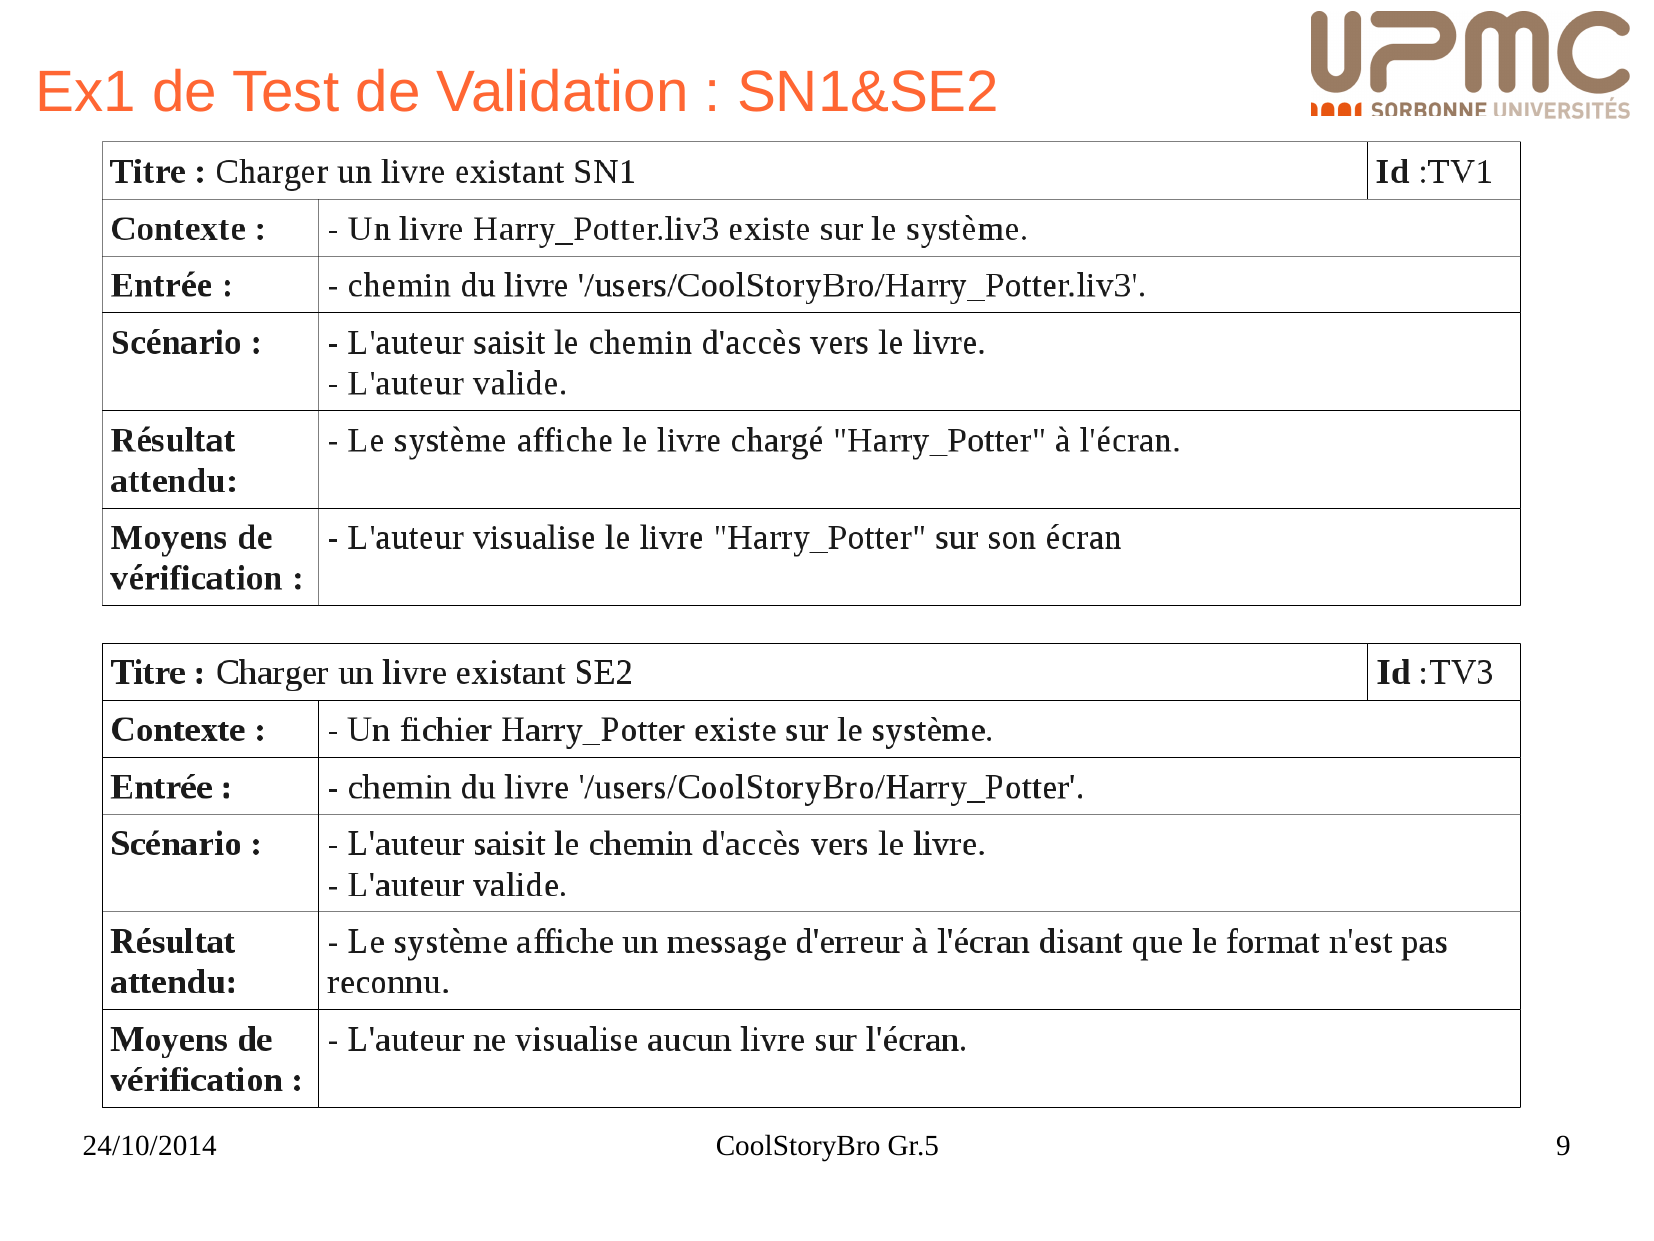

# Ex1 de Test de Validation : SN1&SE2
24/10/2014
CoolStoryBro Gr.5
9